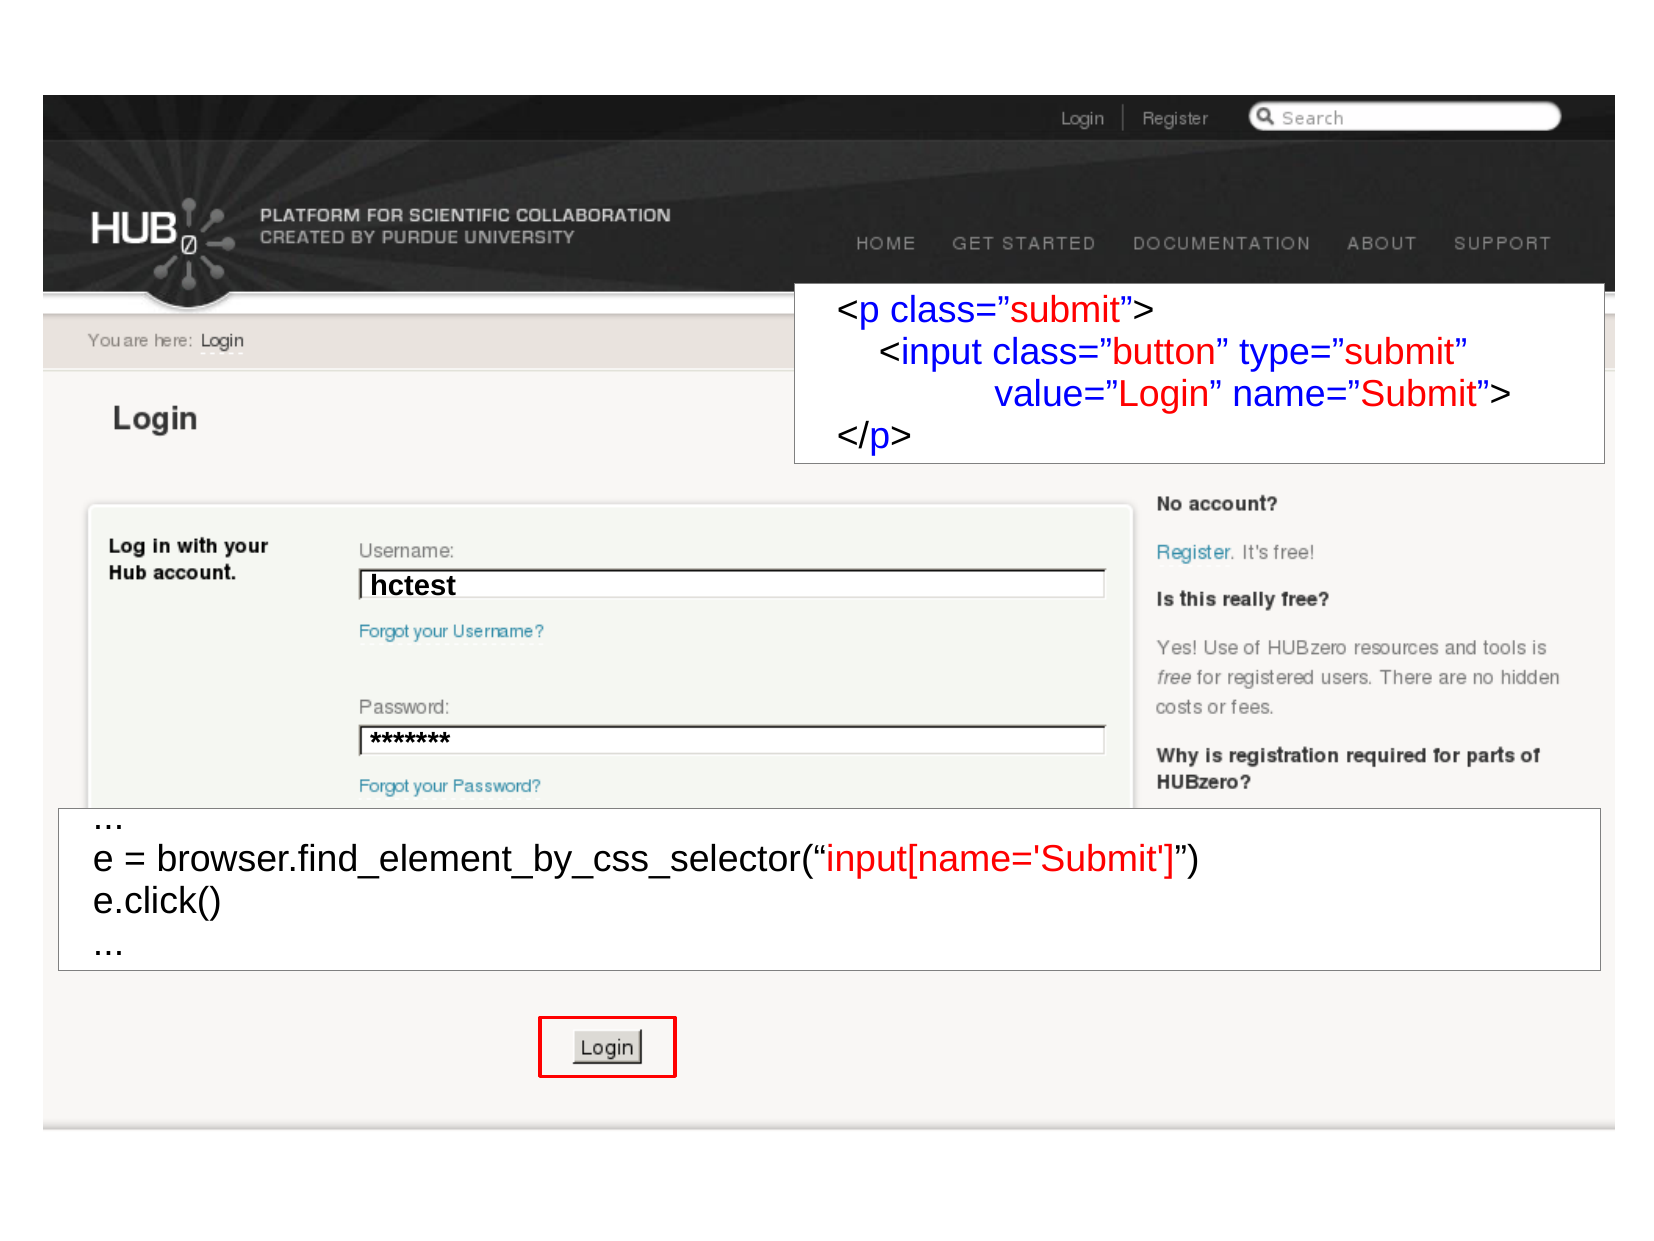

<p class=”submit”>
 <input class=”button” type=”submit”
 value=”Login” name=”Submit”>
</p>
hctest
*******
...
e = browser.find_element_by_css_selector(“input[name='Submit']”)
e.click()
...